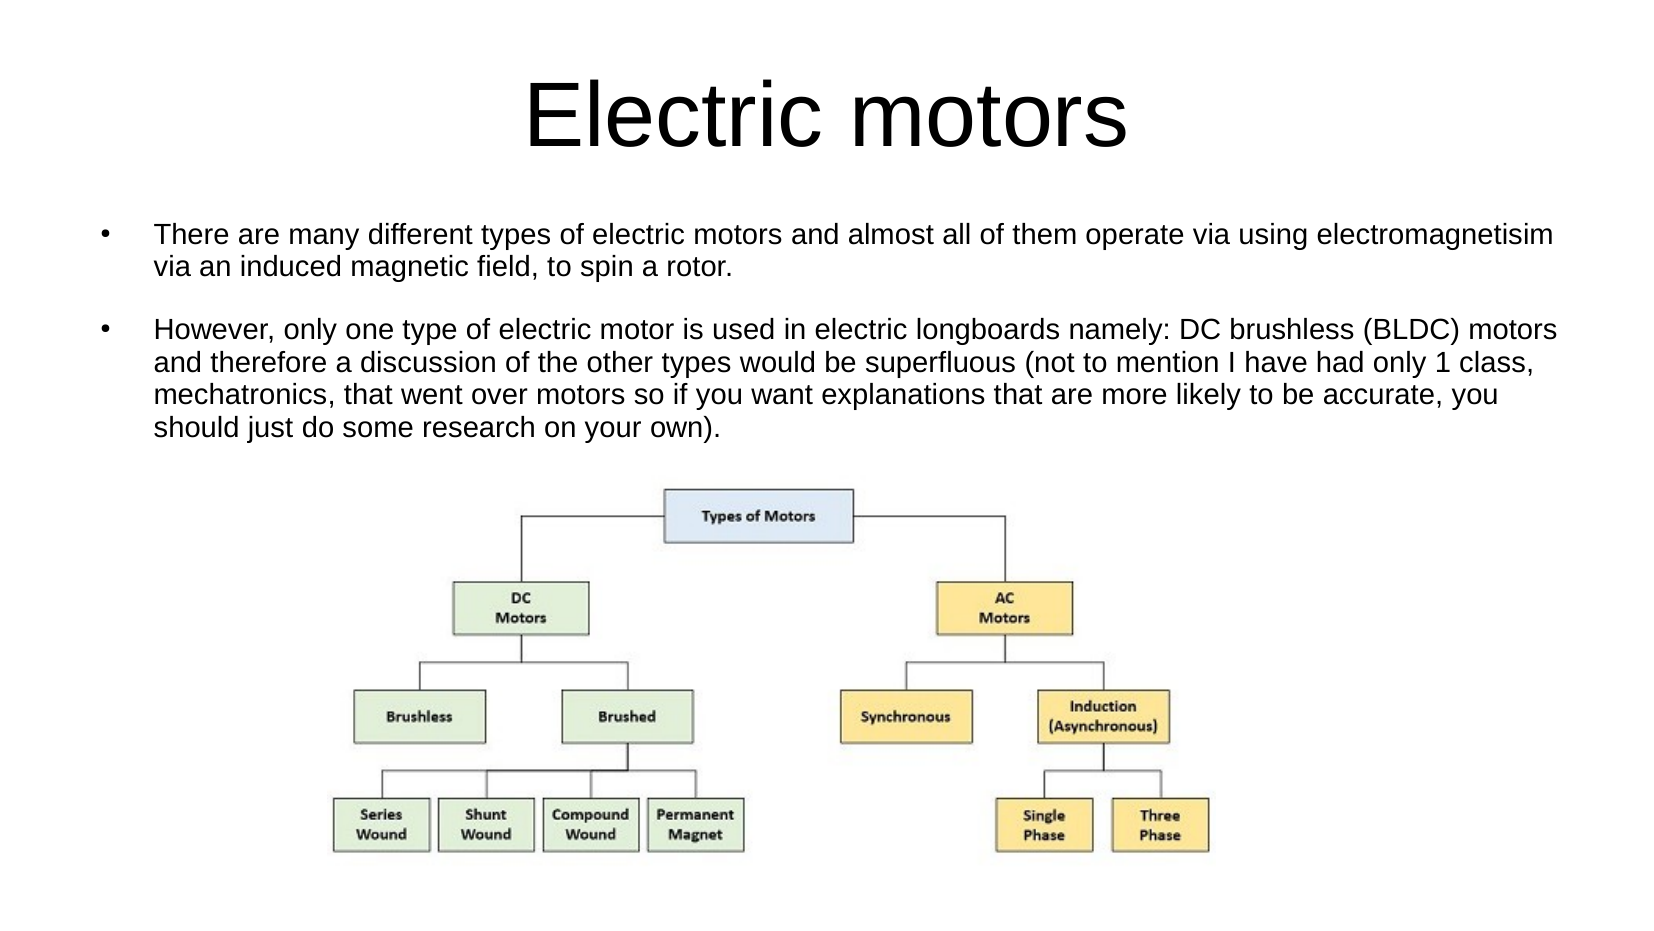

# Electric motors
There are many different types of electric motors and almost all of them operate via using electromagnetisim via an induced magnetic field, to spin a rotor.
However, only one type of electric motor is used in electric longboards namely: DC brushless (BLDC) motors and therefore a discussion of the other types would be superfluous (not to mention I have had only 1 class, mechatronics, that went over motors so if you want explanations that are more likely to be accurate, you should just do some research on your own).